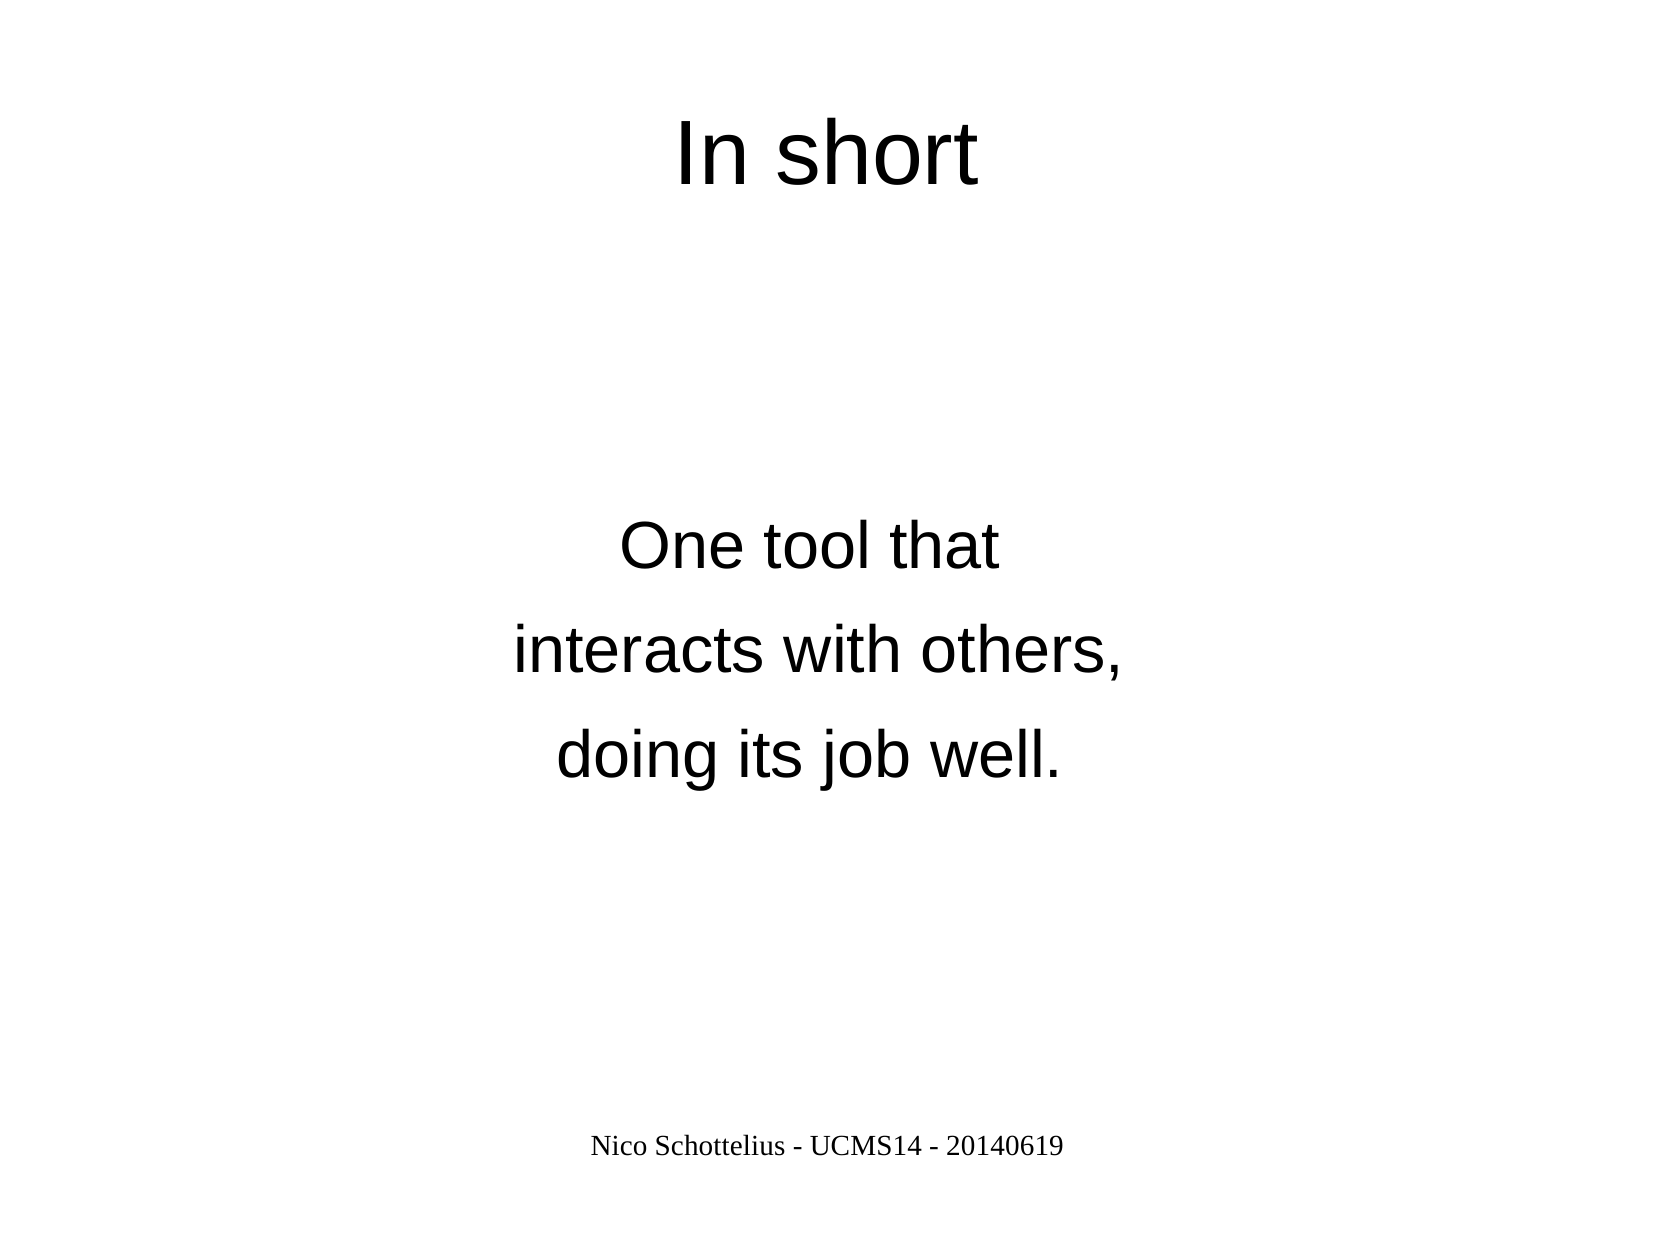

# In short
One tool that
 interacts with others,
doing its job well.
Nico Schottelius - UCMS14 - 20140619